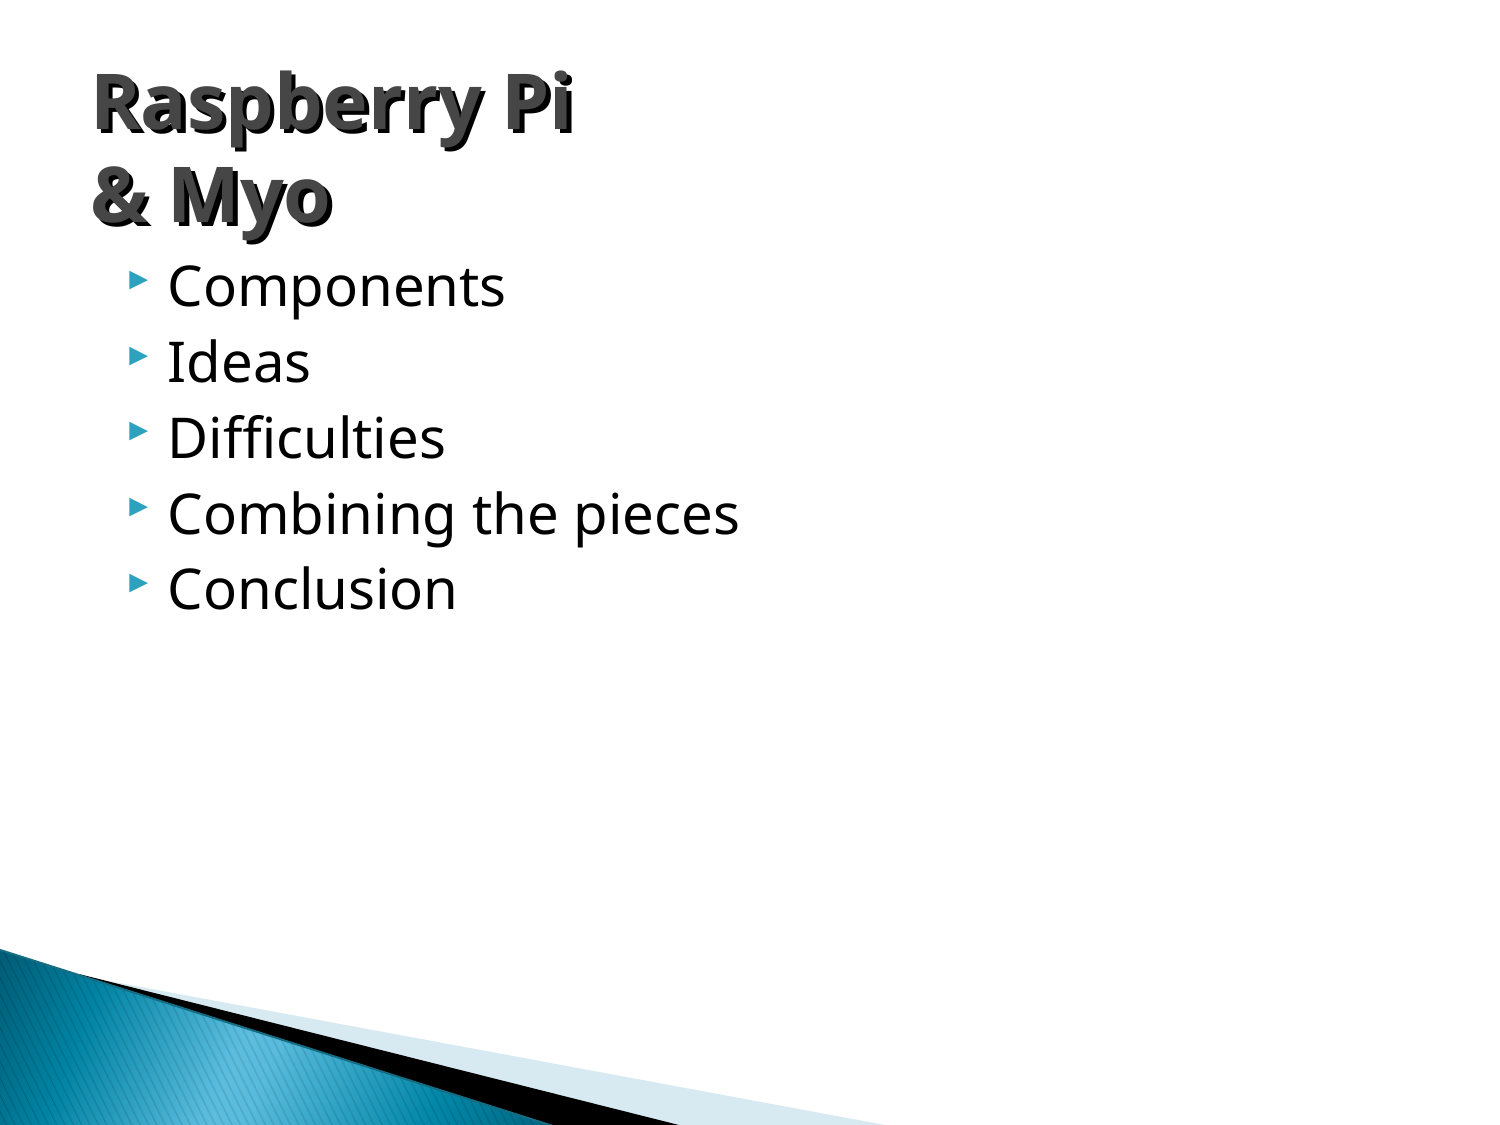

Raspberry Pi
& Myo
# Components
Ideas
Difficulties
Combining the pieces
Conclusion